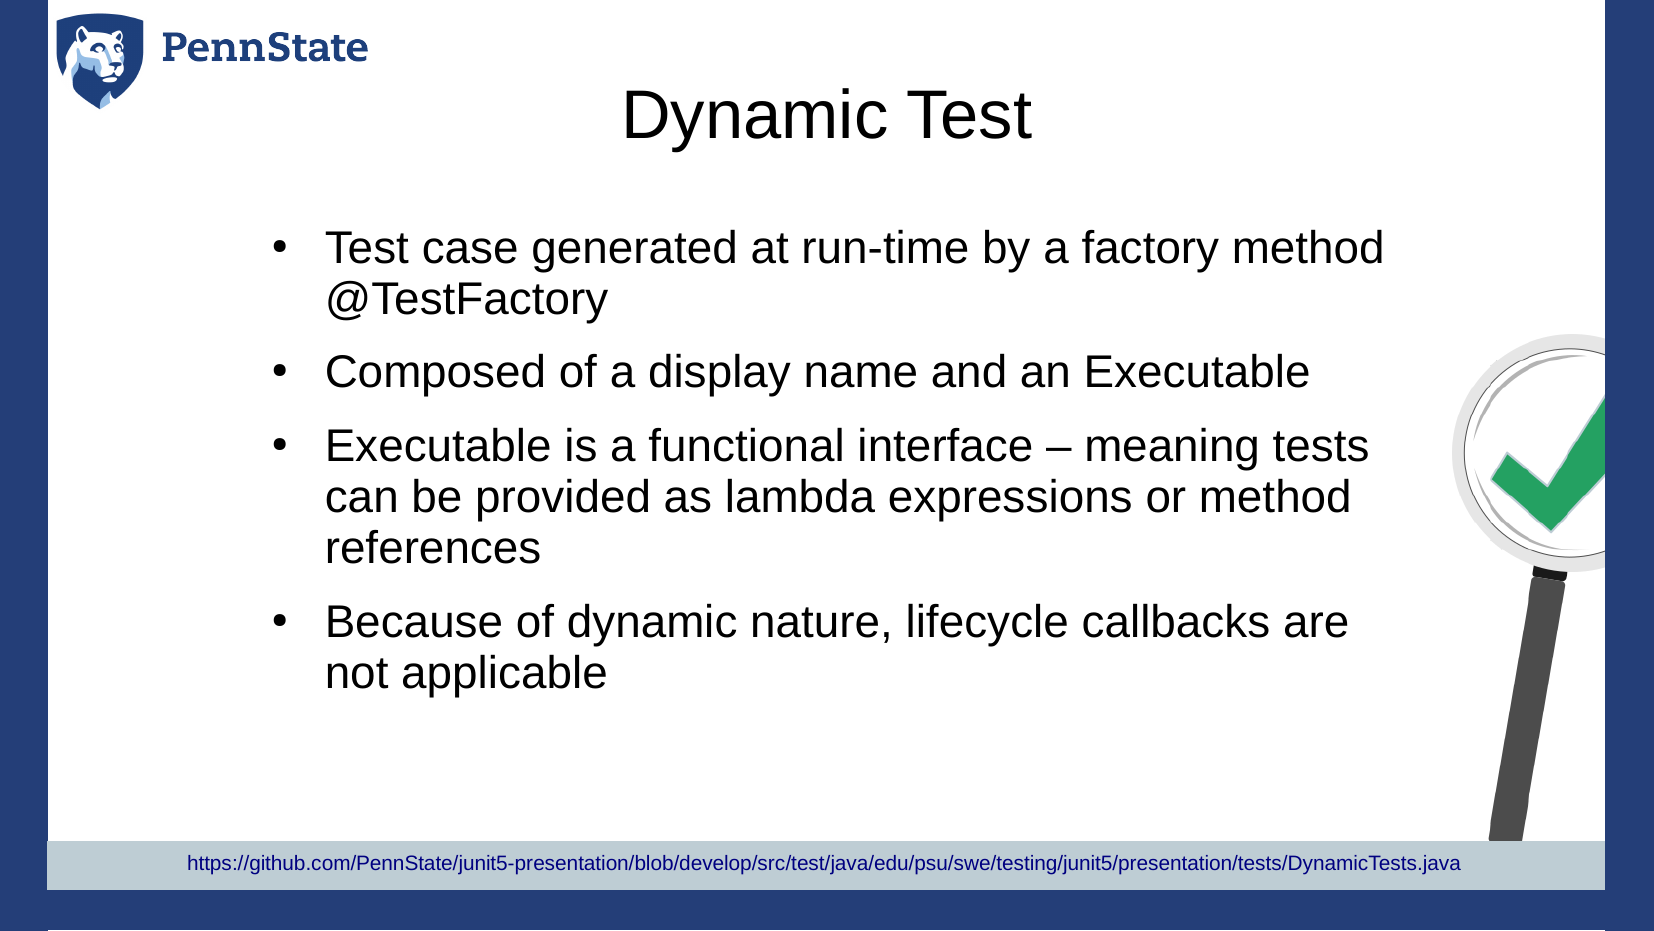

# Dynamic Test
Test case generated at run-time by a factory method @TestFactory
Composed of a display name and an Executable
Executable is a functional interface – meaning tests can be provided as lambda expressions or method references
Because of dynamic nature, lifecycle callbacks are not applicable
https://github.com/PennState/junit5-presentation/blob/develop/src/test/java/edu/psu/swe/testing/junit5/presentation/tests/DynamicTests.java